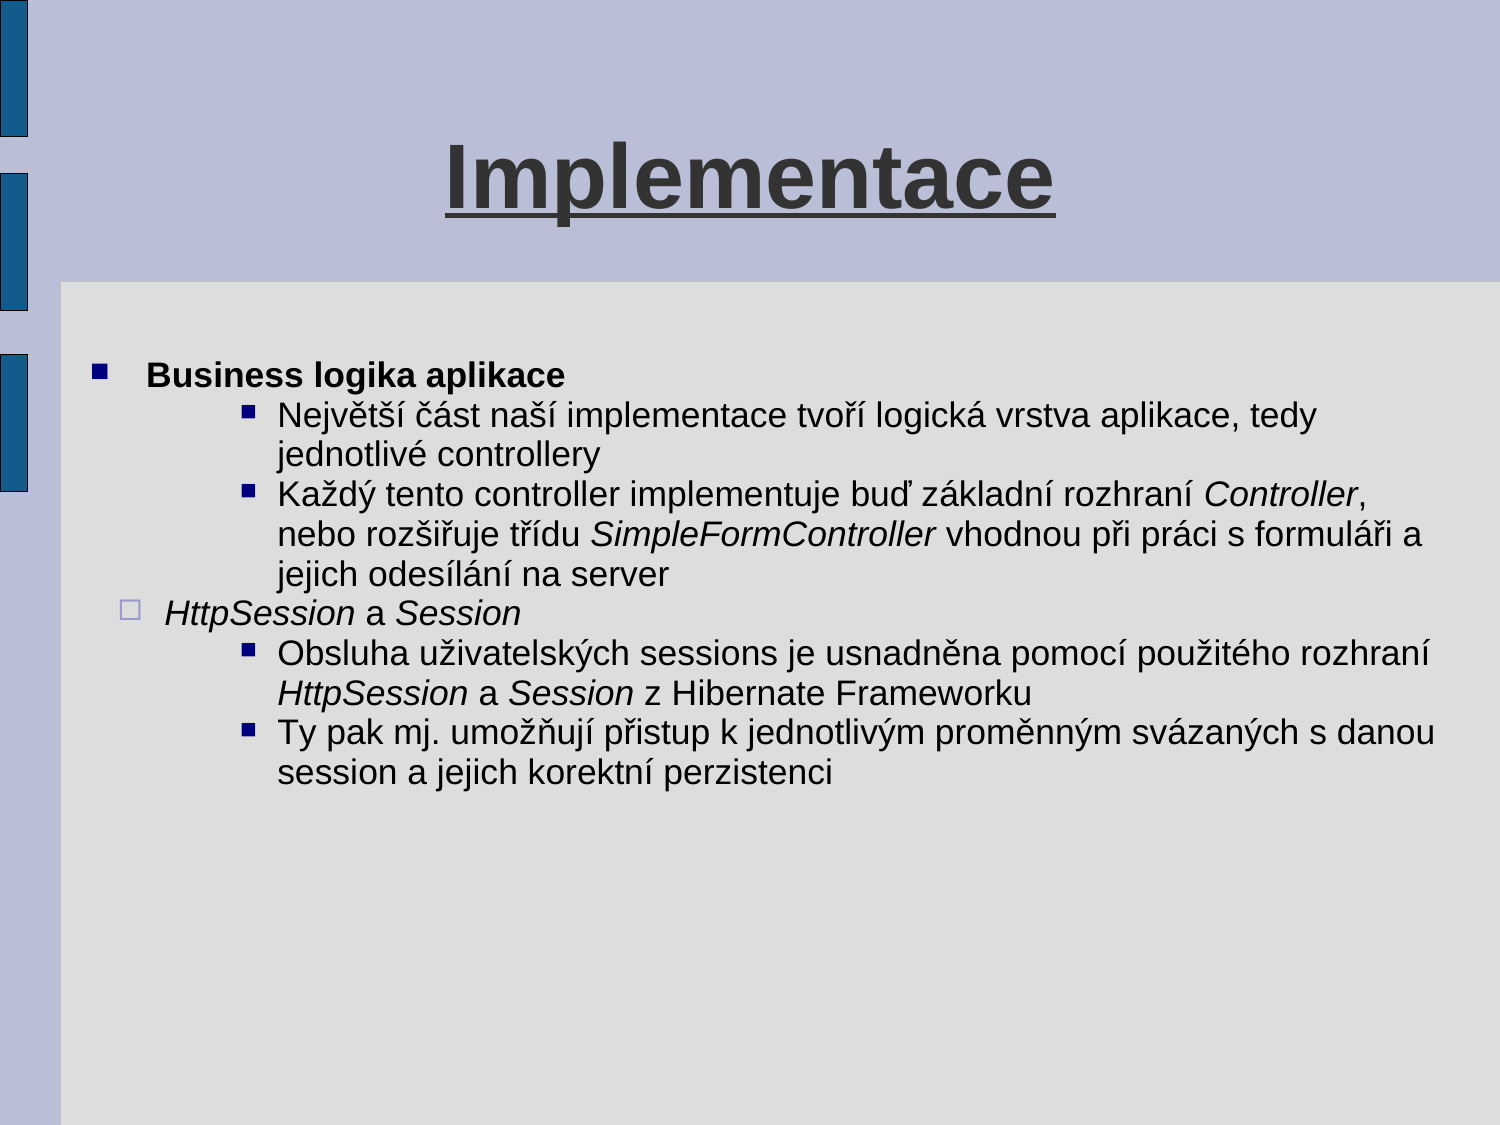

# Implementace
Business logika aplikace
Největší část naší implementace tvoří logická vrstva aplikace, tedy jednotlivé controllery
Každý tento controller implementuje buď základní rozhraní Controller, nebo rozšiřuje třídu SimpleFormController vhodnou při práci s formuláři a jejich odesílání na server
HttpSession a Session
Obsluha uživatelských sessions je usnadněna pomocí použitého rozhraní HttpSession a Session z Hibernate Frameworku
Ty pak mj. umožňují přistup k jednotlivým proměnným svázaných s danou session a jejich korektní perzistenci